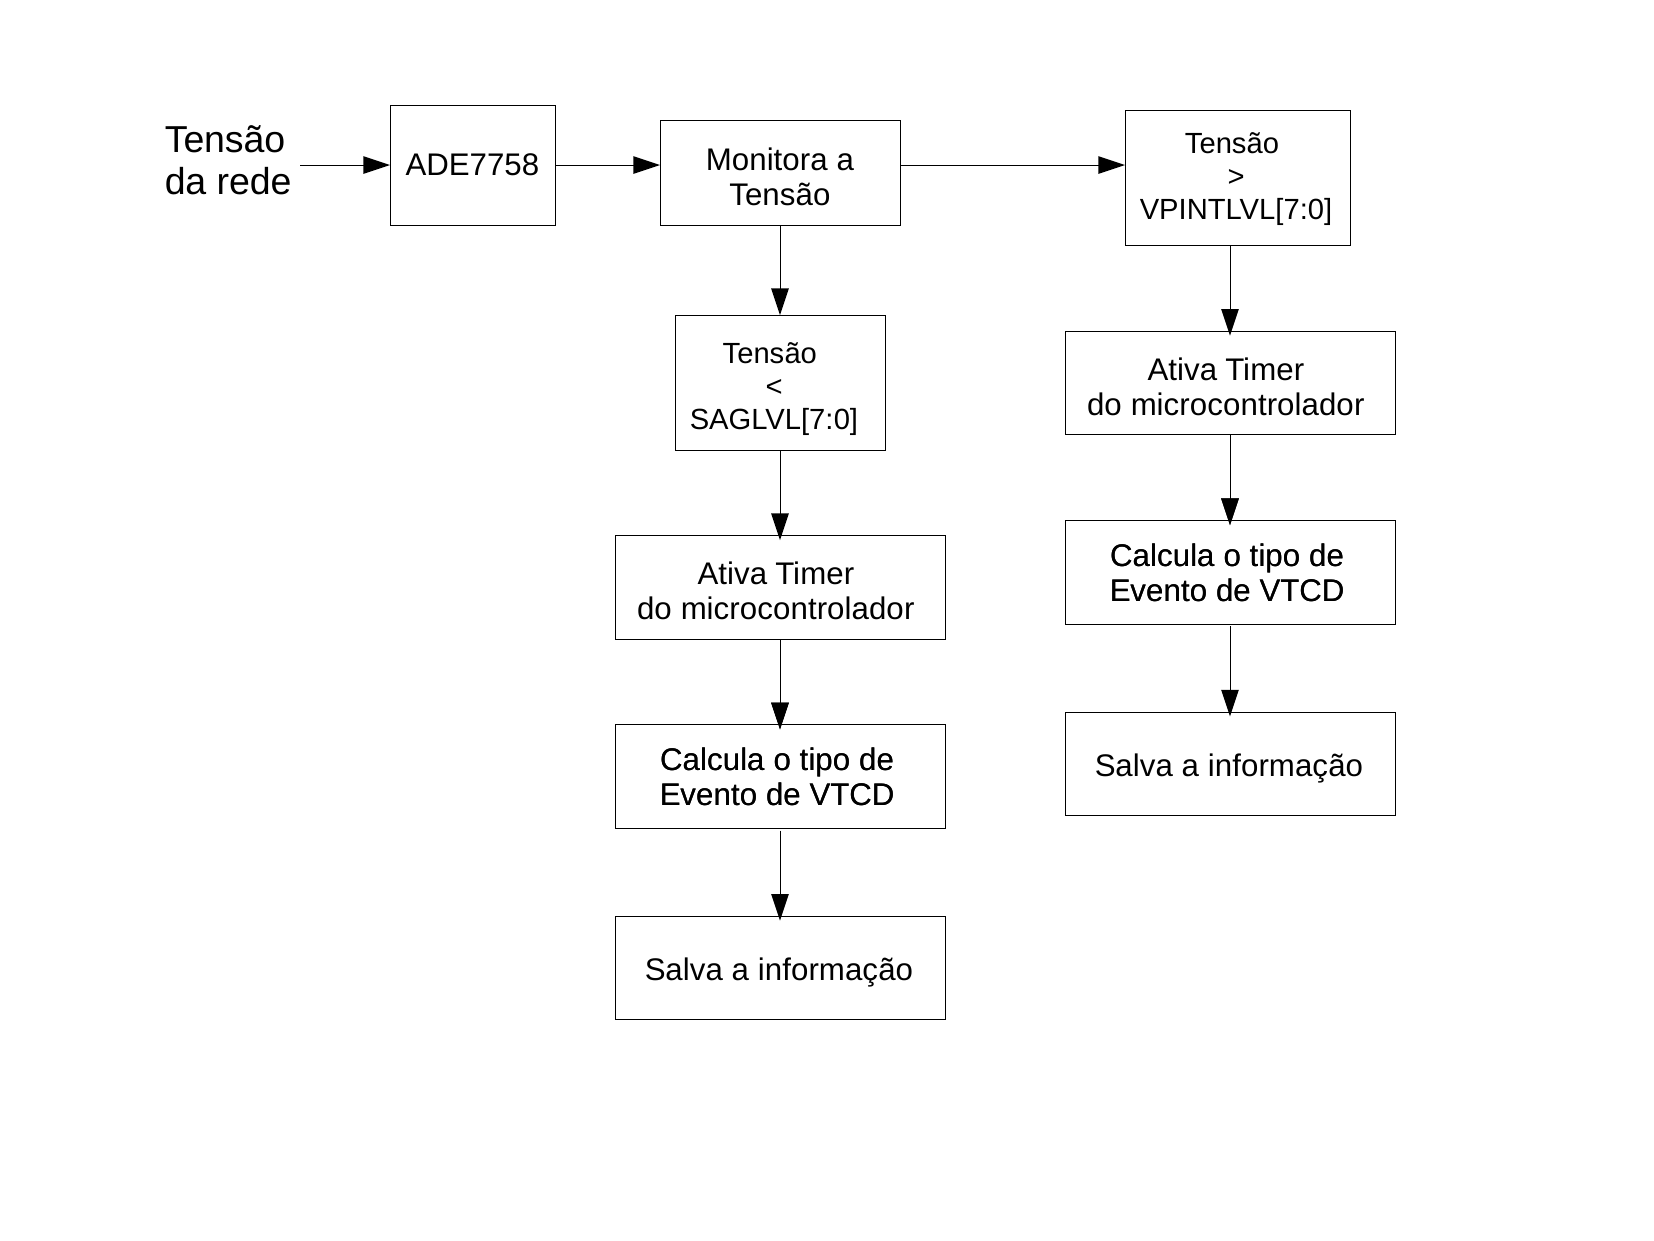

ADE7758
Tensão da rede
Tensão
> VPINTLVL[7:0]
Monitora a Tensão
Tensão
< SAGLVL[7:0]
Ativa Timer
do microcontrolador
Calcula o tipo de
Evento de VTCD
Calcula o tipo de
Evento de VTCD
Ativa Timer
do microcontrolador
Calcula o tipo de
Evento de VTCD
Calcula o tipo de
Evento de VTCD
Salva a informação
Salva a informação